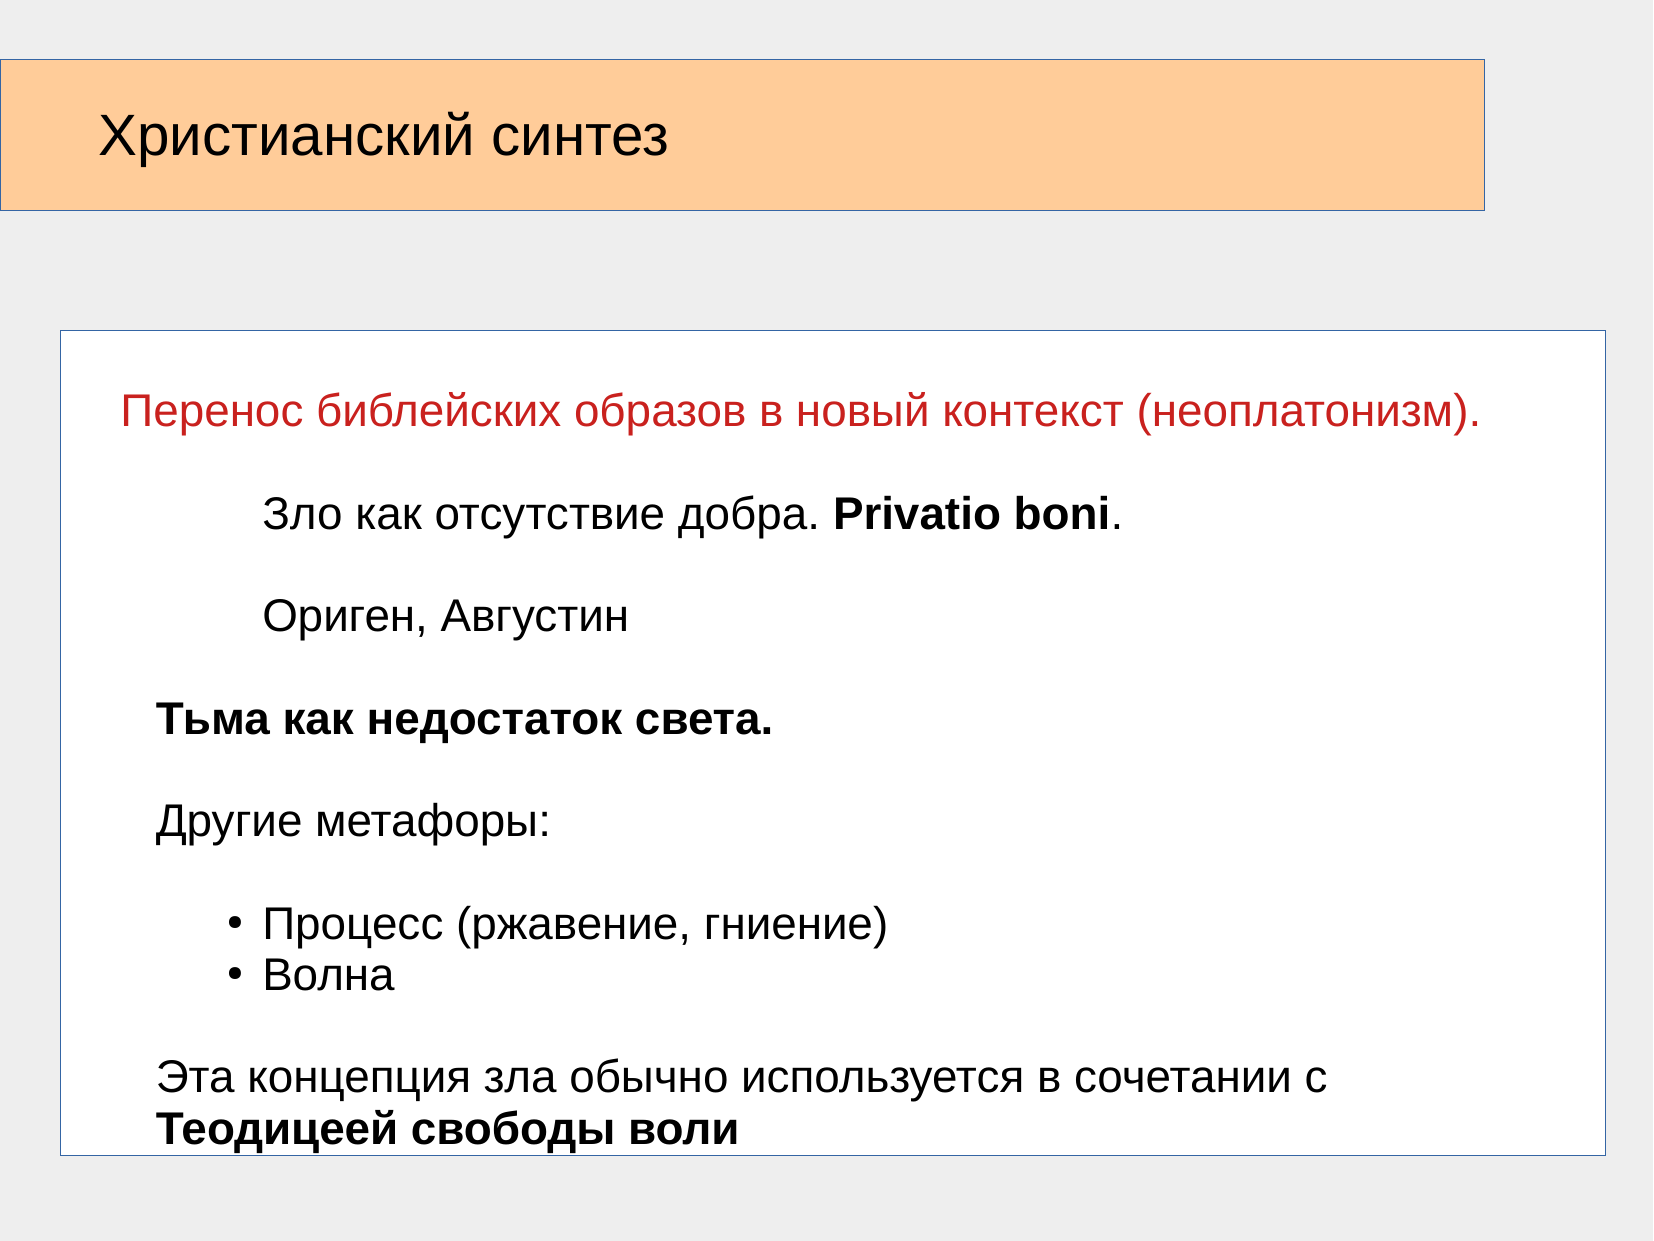

Христианский синтез
# Перенос библейских образов в новый контекст (неоплатонизм).
Зло как отсутствие добра. Privatio boni.
Ориген, Августин
Тьма как недостаток света.
Другие метафоры:
Процесс (ржавение, гниение)
Волна
Эта концепция зла обычно используется в сочетании с Теодицеей свободы воли